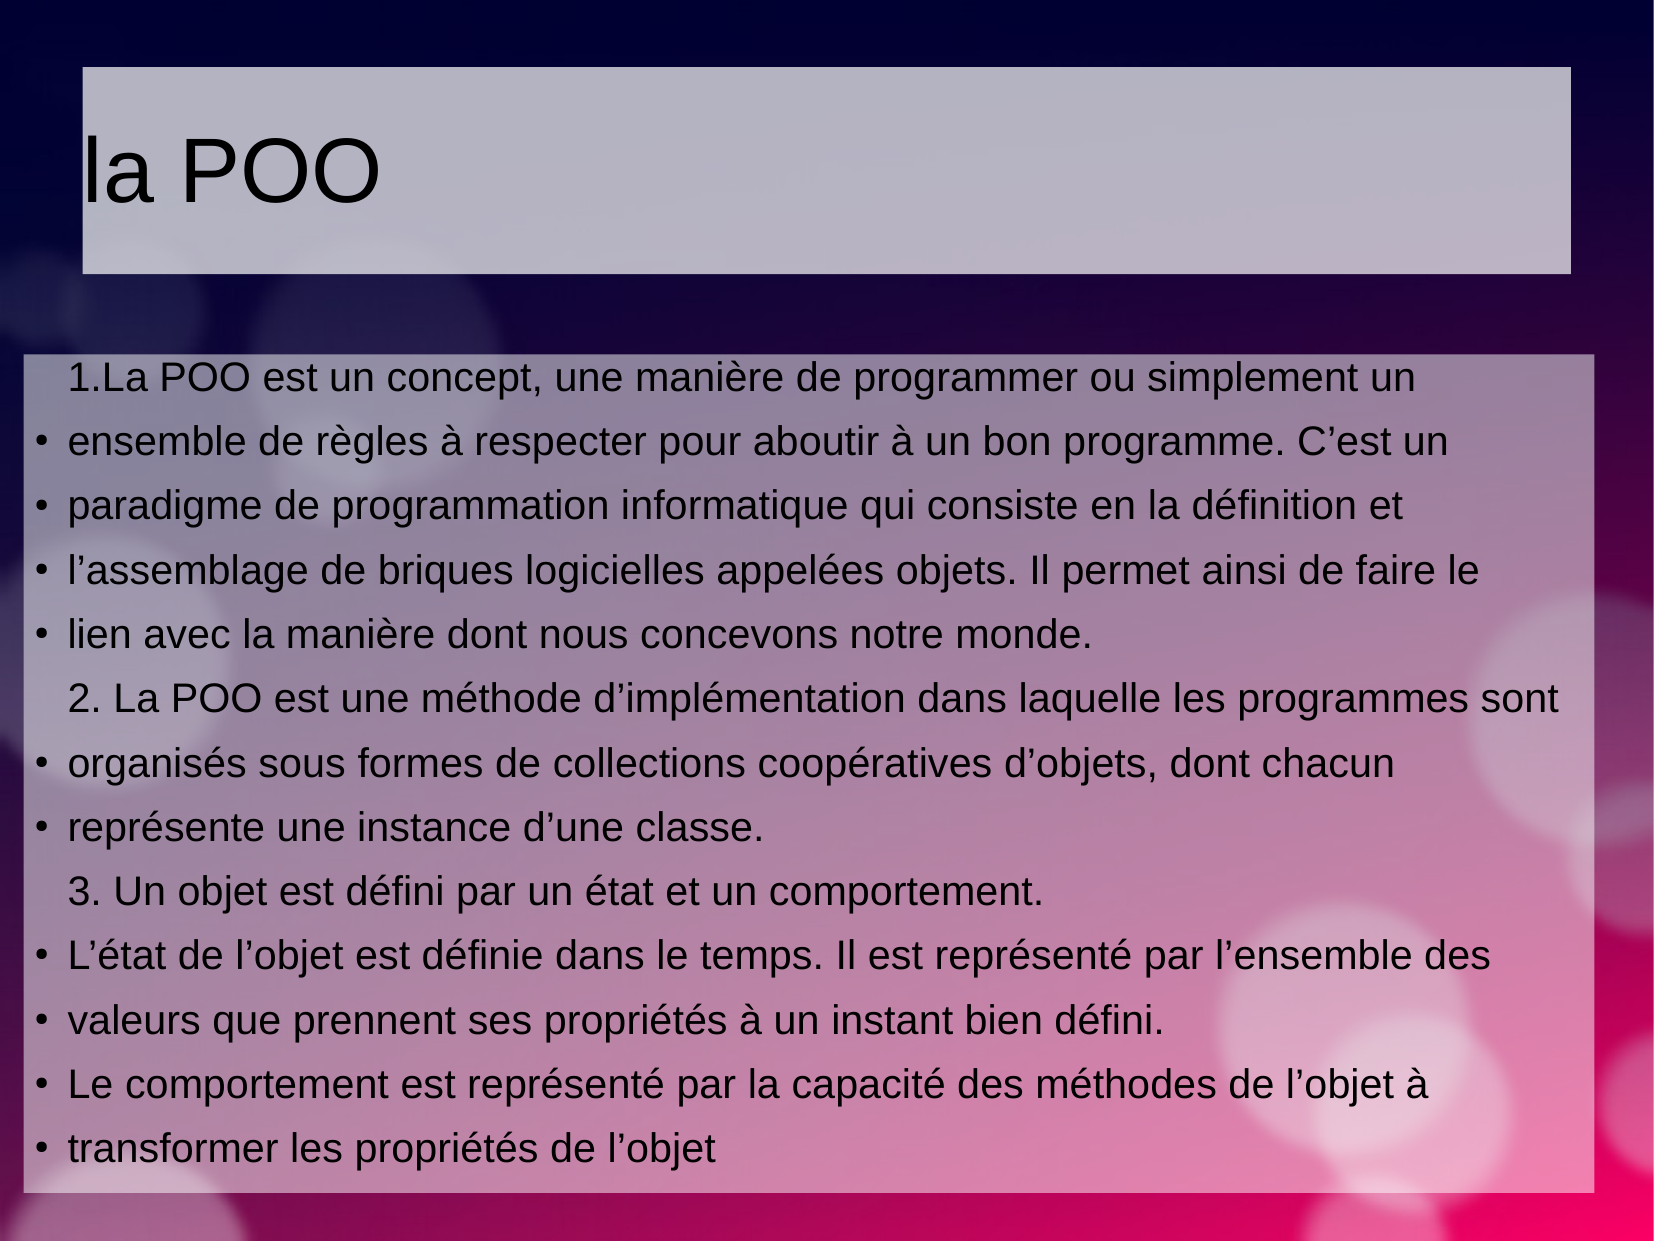

# la POO
1.La POO est un concept, une manière de programmer ou simplement un
ensemble de règles à respecter pour aboutir à un bon programme. C’est un
paradigme de programmation informatique qui consiste en la définition et
l’assemblage de briques logicielles appelées objets. Il permet ainsi de faire le
lien avec la manière dont nous concevons notre monde.
2. La POO est une méthode d’implémentation dans laquelle les programmes sont
organisés sous formes de collections coopératives d’objets, dont chacun
représente une instance d’une classe.
3. Un objet est défini par un état et un comportement.
L’état de l’objet est définie dans le temps. Il est représenté par l’ensemble des
valeurs que prennent ses propriétés à un instant bien défini.
Le comportement est représenté par la capacité des méthodes de l’objet à
transformer les propriétés de l’objet